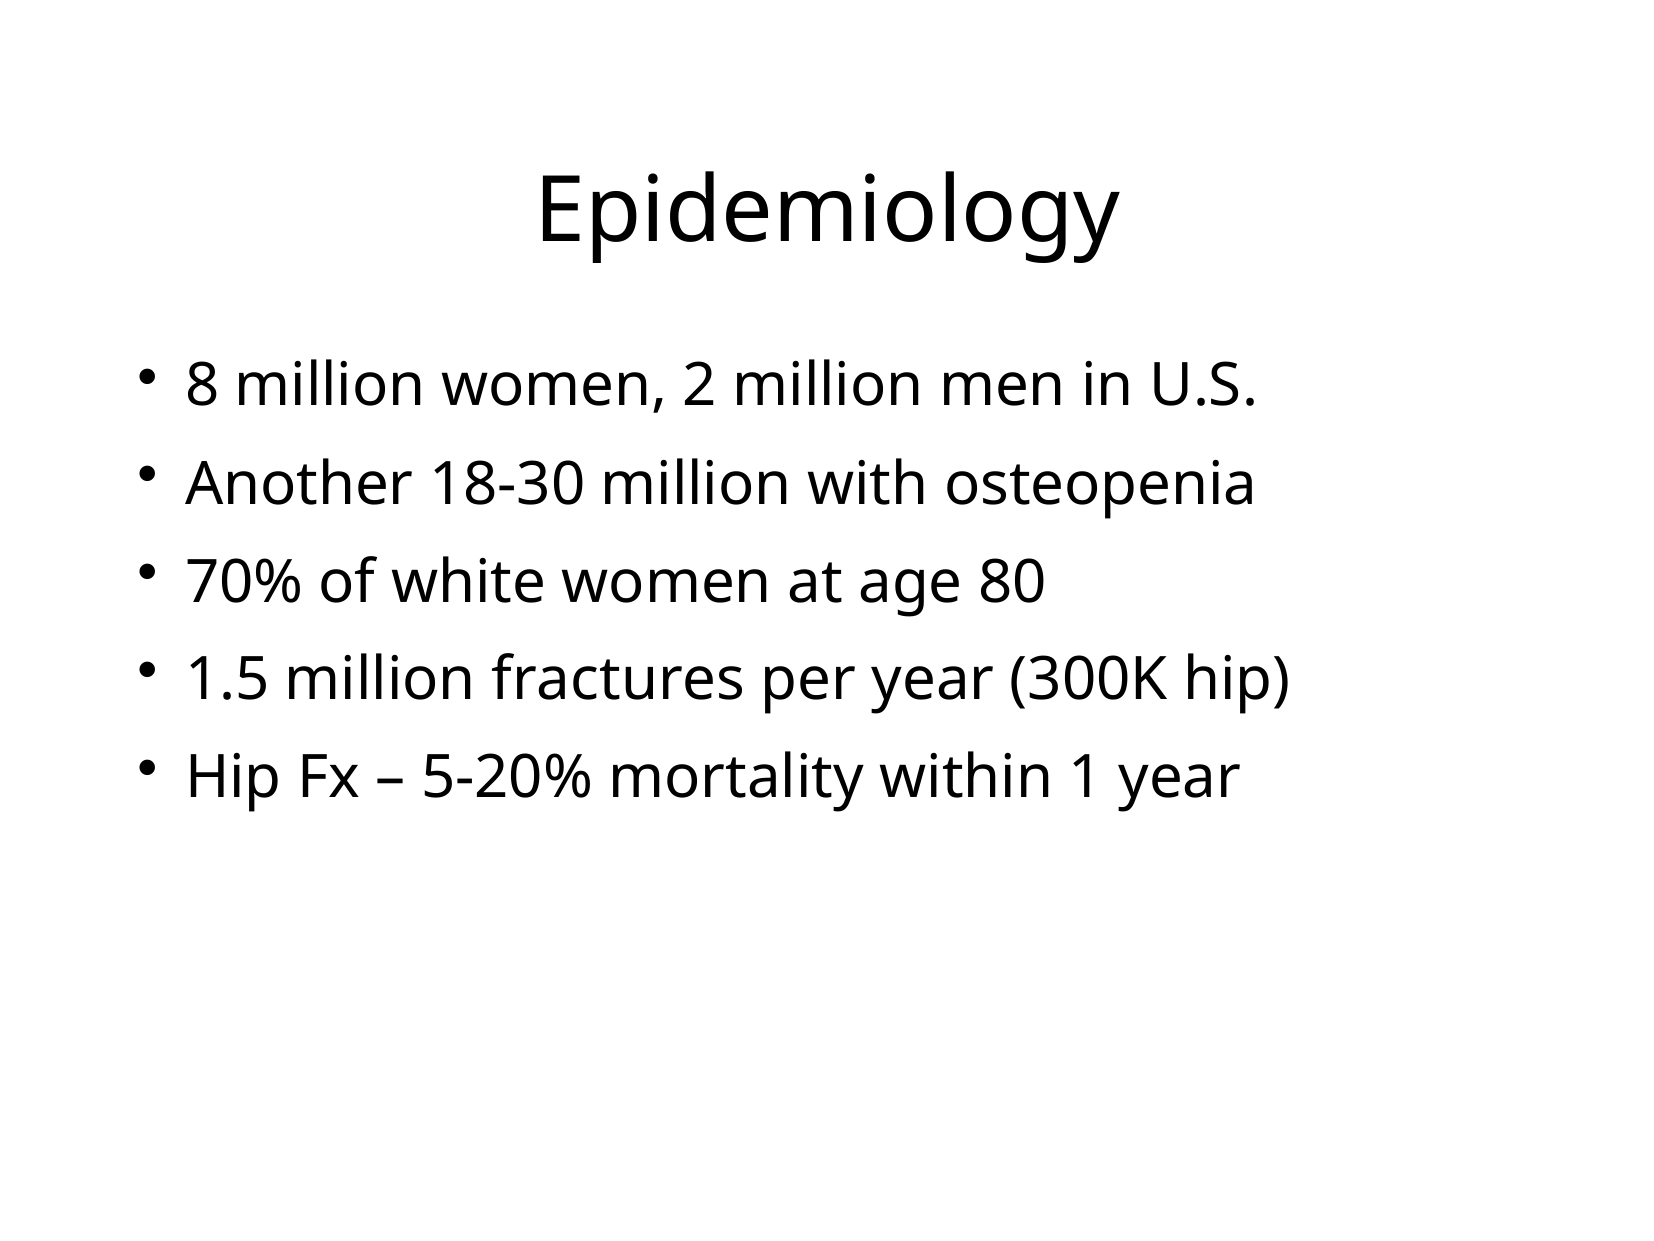

# Epidemiology
8 million women, 2 million men in U.S.
Another 18-30 million with osteopenia
70% of white women at age 80
1.5 million fractures per year (300K hip)
Hip Fx – 5-20% mortality within 1 year